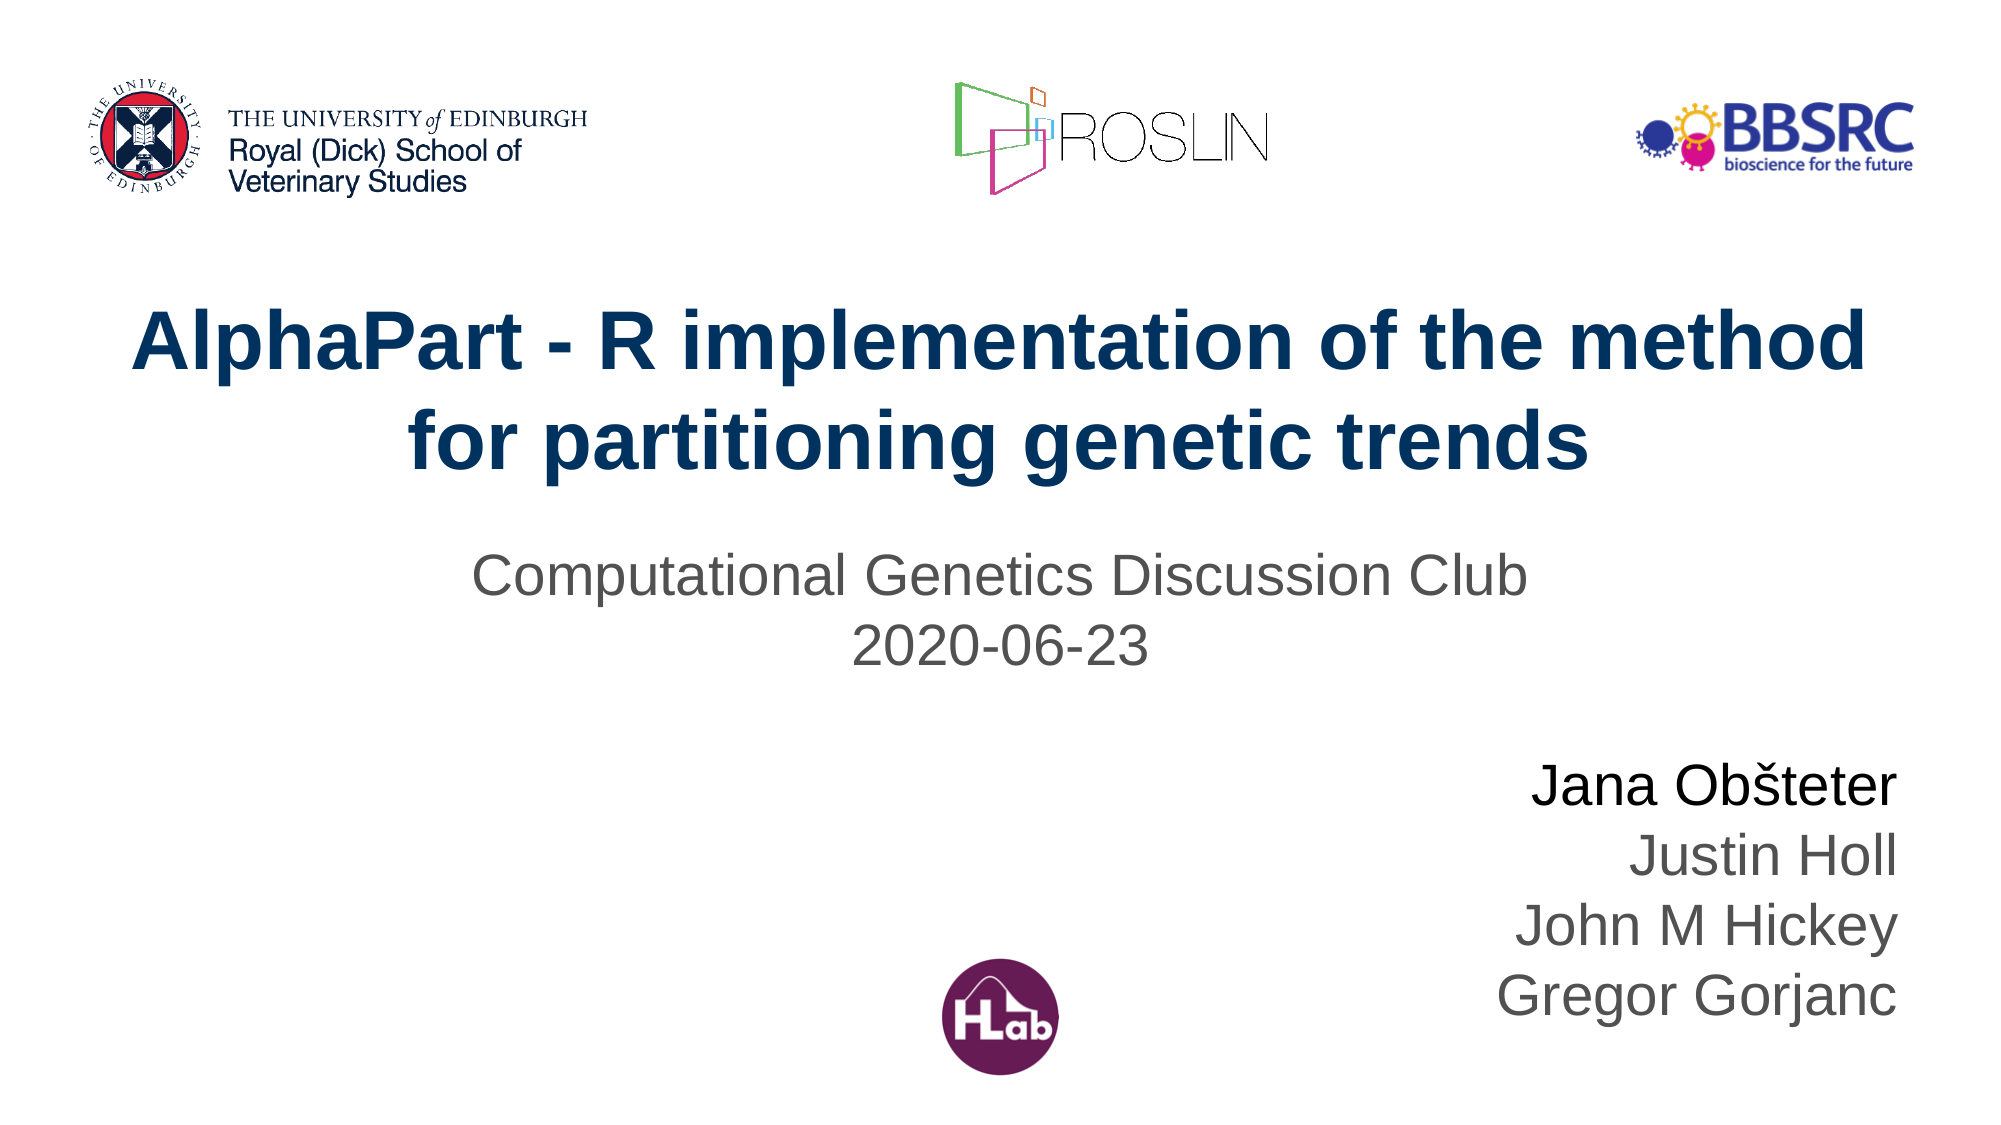

AlphaPart - R implementation of the method for partitioning genetic trends
Computational Genetics Discussion Club
2020-06-23
Jana Obšteter
Justin Holl
John M Hickey
Gregor Gorjanc